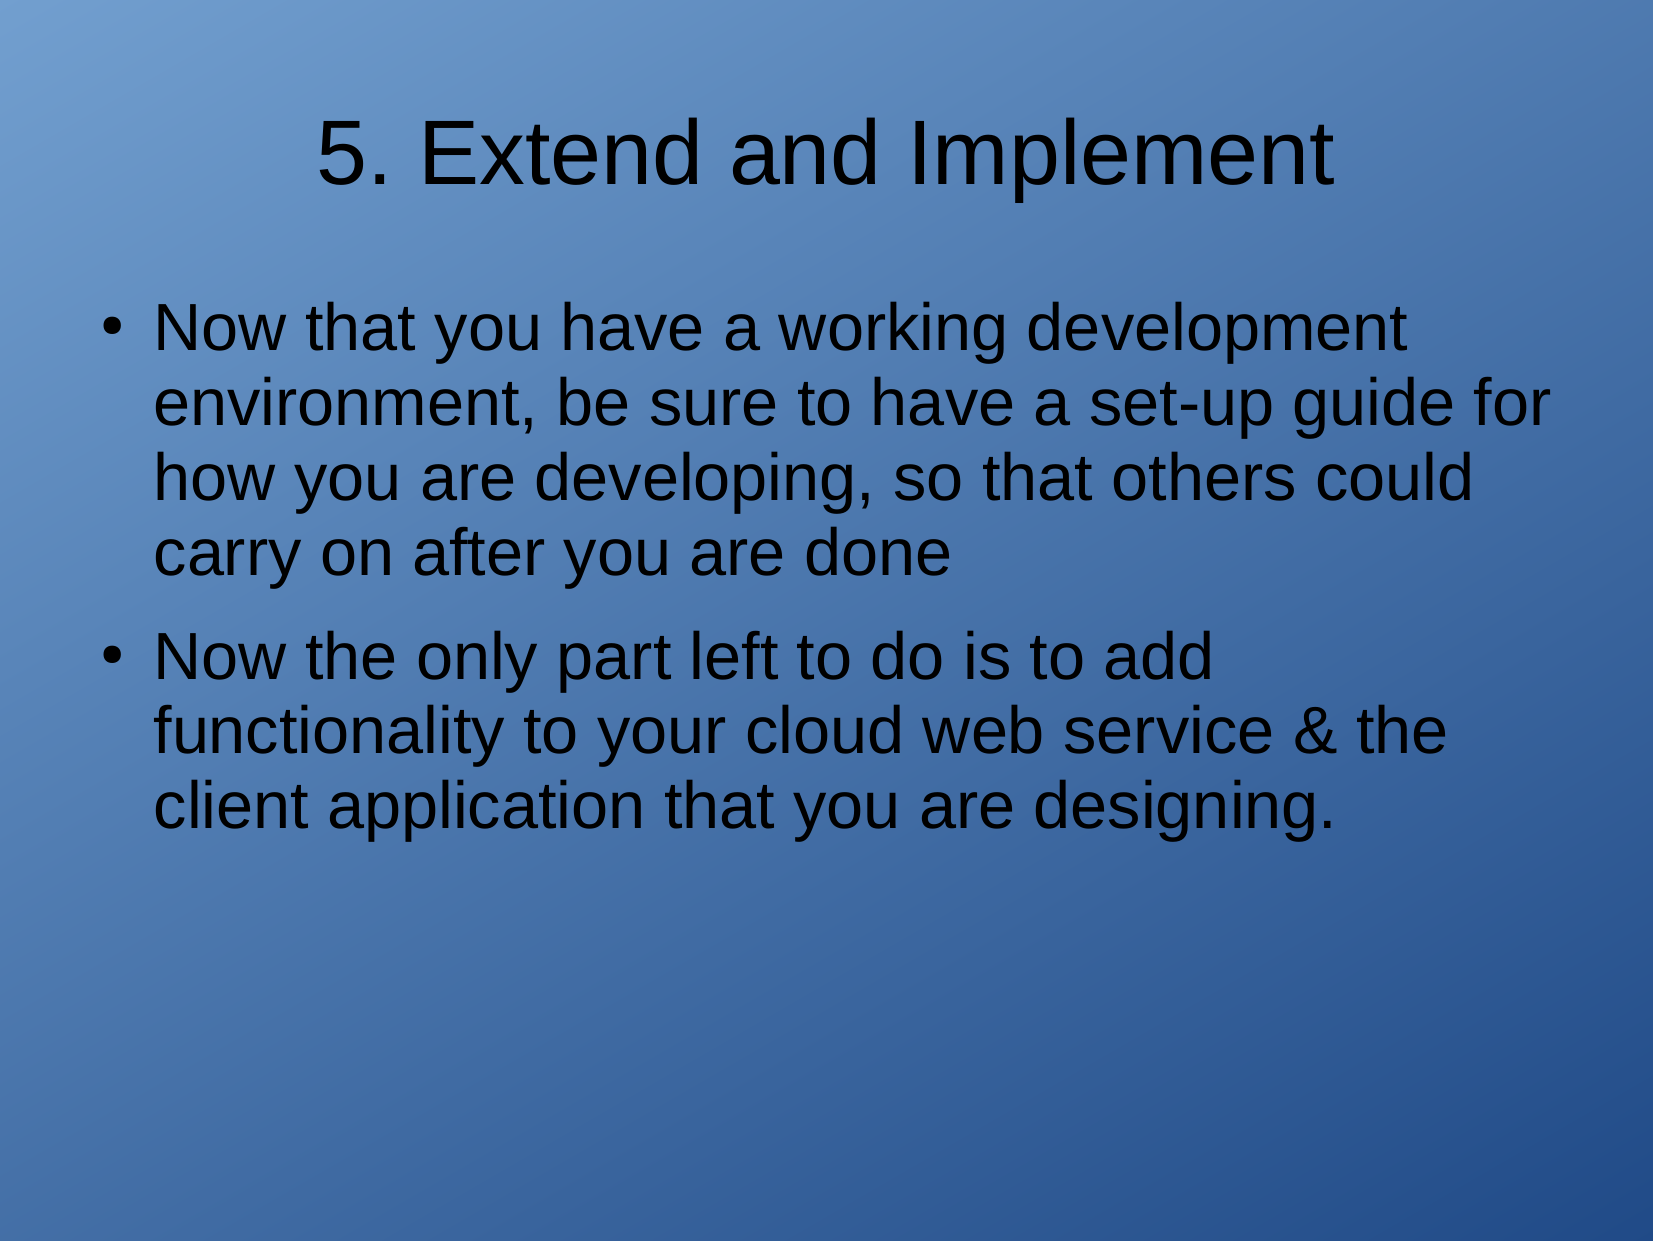

# 5. Extend and Implement
Now that you have a working development environment, be sure to have a set-up guide for how you are developing, so that others could carry on after you are done
Now the only part left to do is to add functionality to your cloud web service & the client application that you are designing.